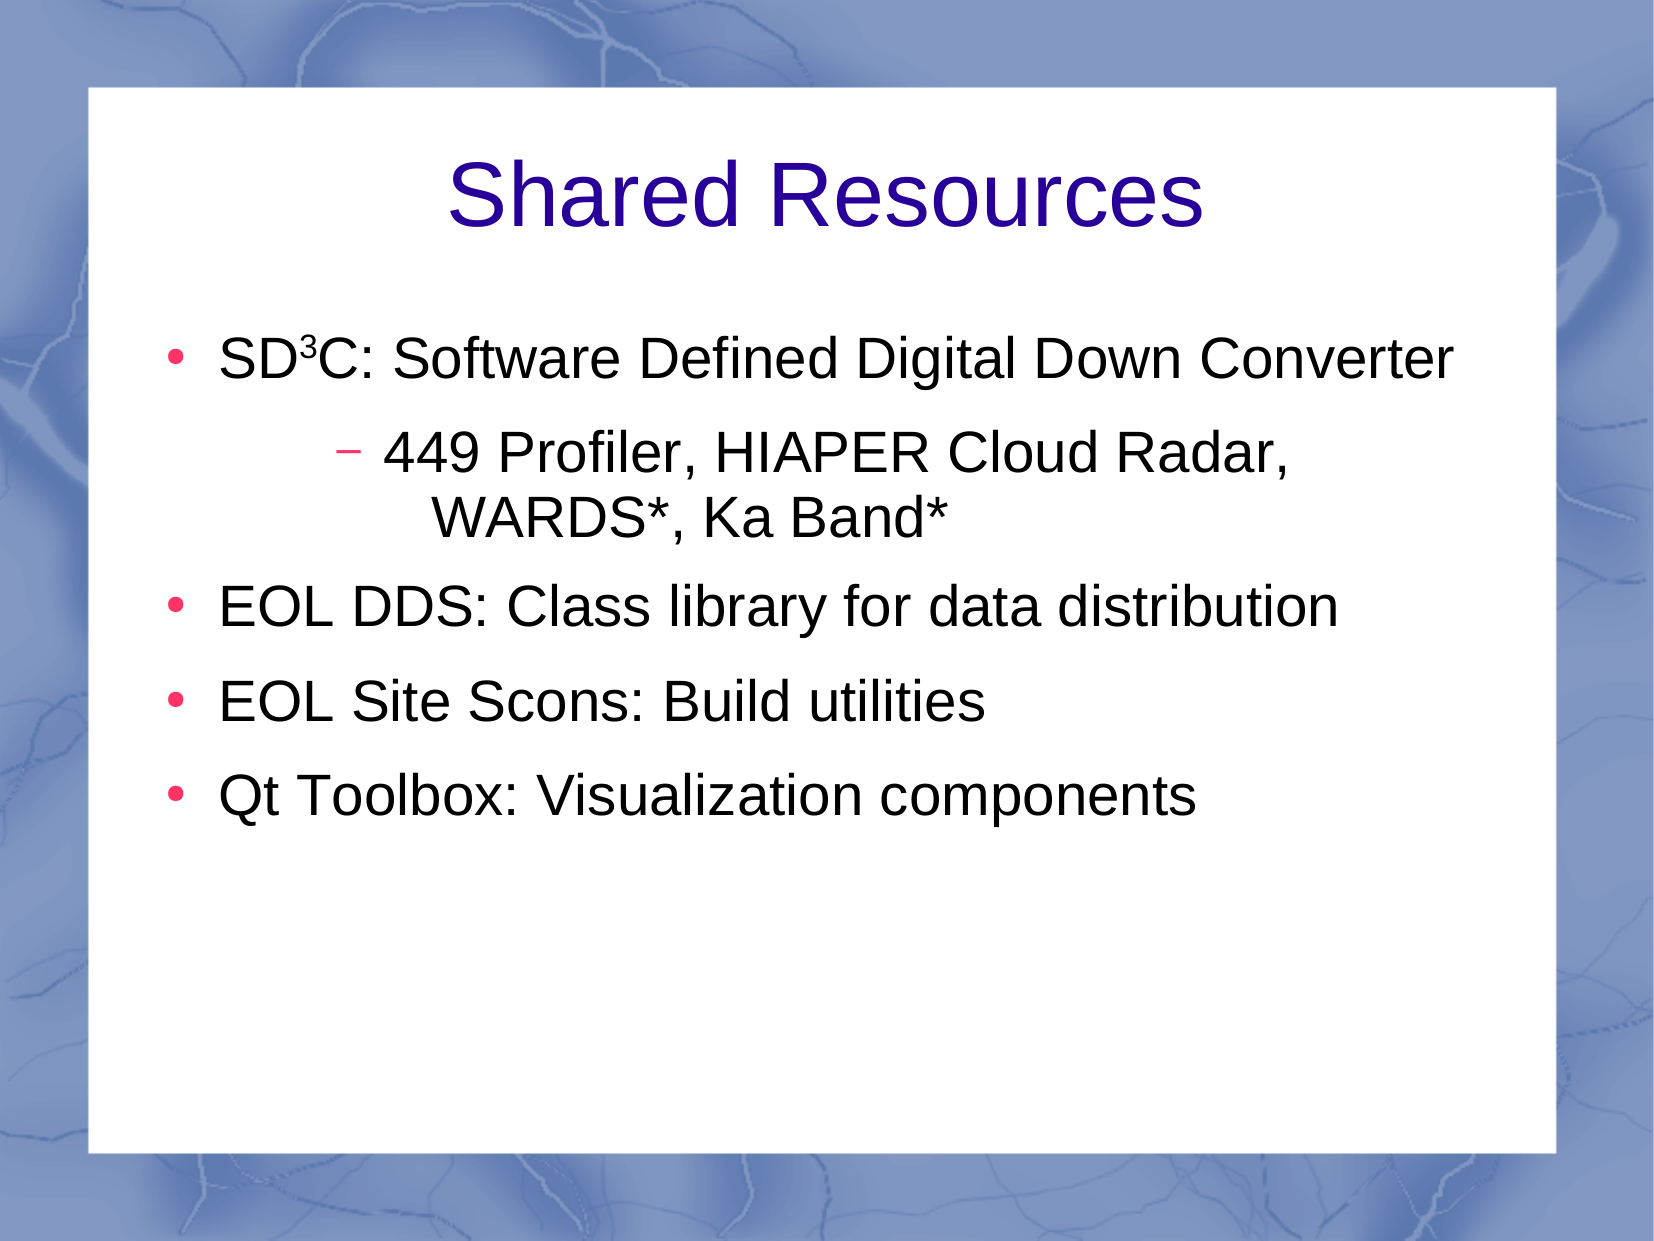

# Shared Resources
SD3C: Software Defined Digital Down Converter
449 Profiler, HIAPER Cloud Radar, WARDS*, Ka Band*
EOL DDS: Class library for data distribution
EOL Site Scons: Build utilities
Qt Toolbox: Visualization components